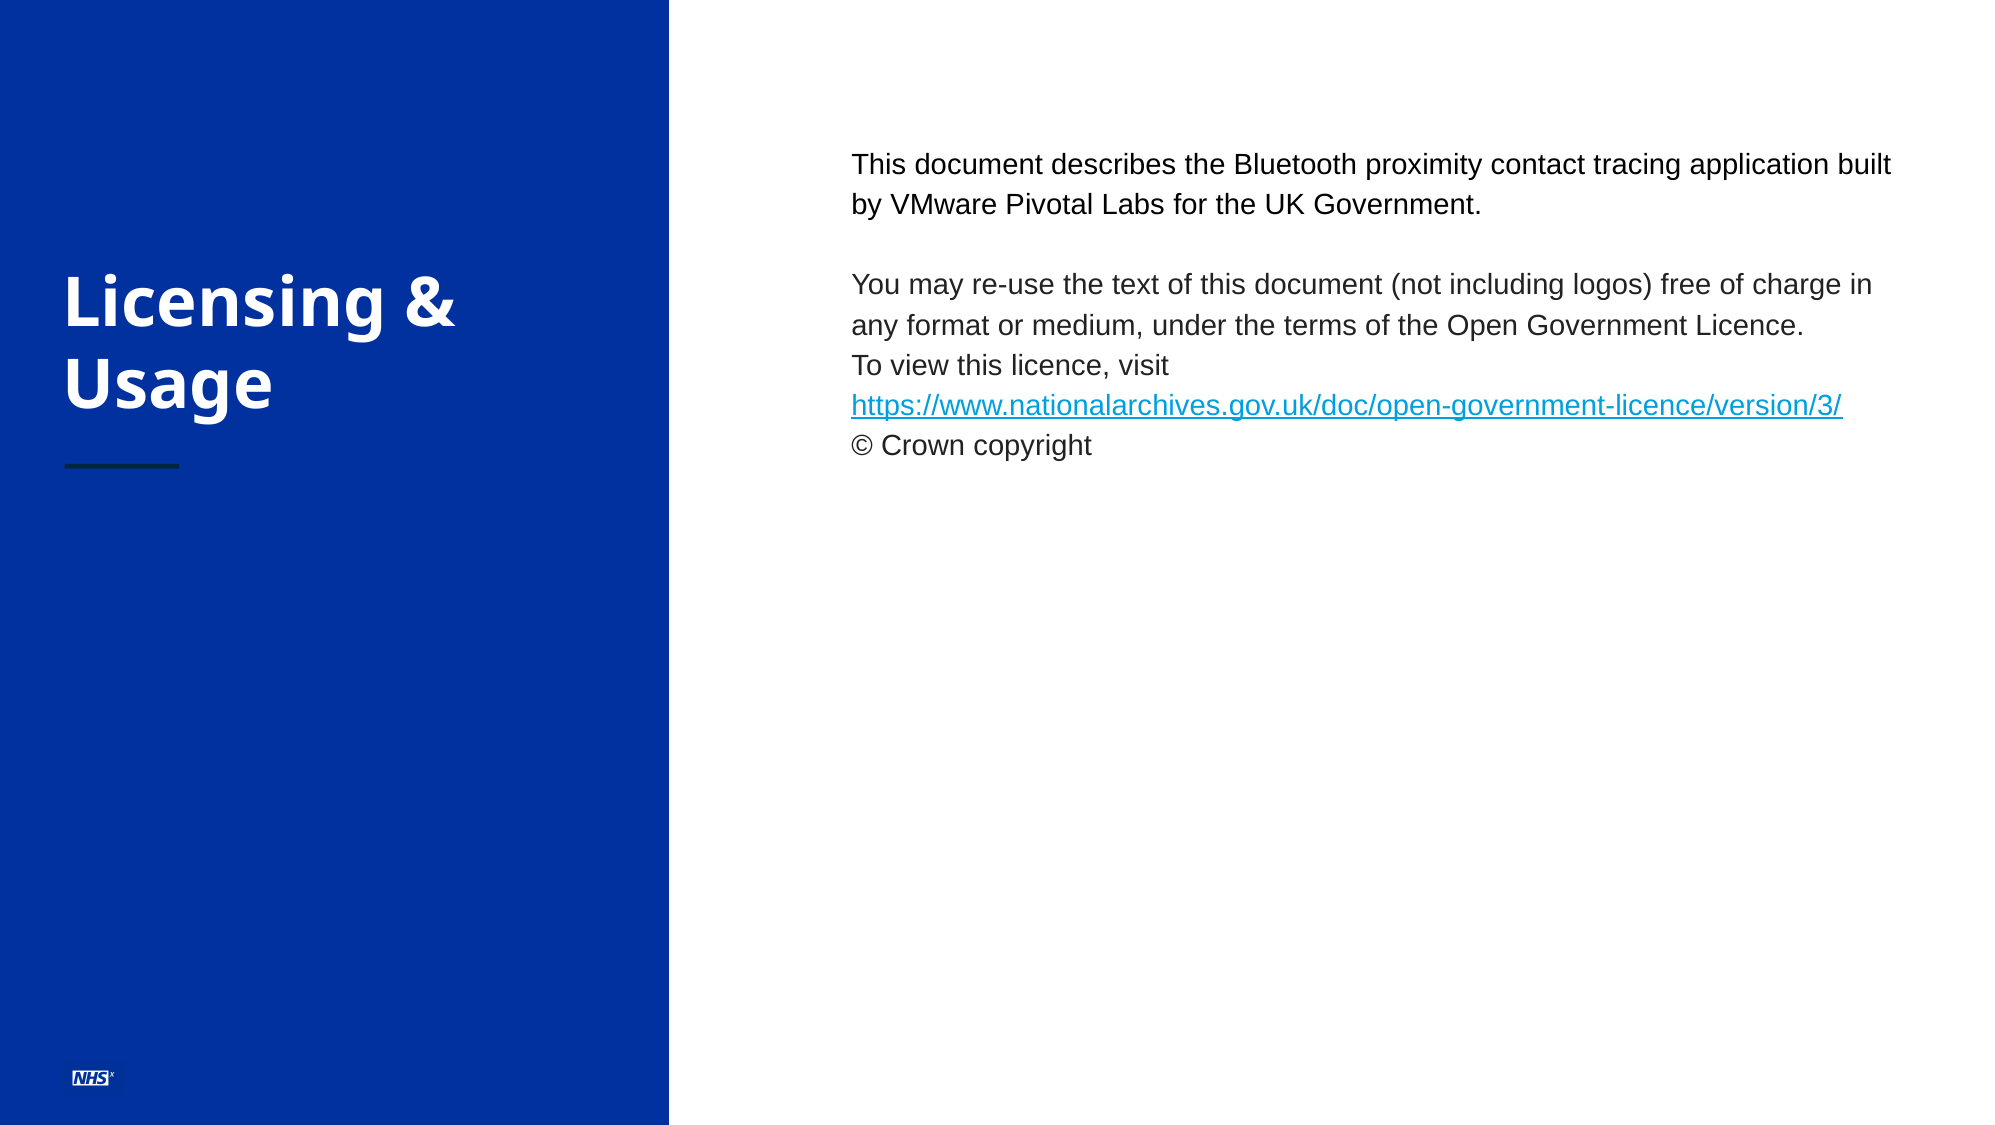

Licensing & Usage
# This document describes the Bluetooth proximity contact tracing application built by VMware Pivotal Labs for the UK Government.
You may re-use the text of this document (not including logos) free of charge in any format or medium, under the terms of the Open Government Licence.
To view this licence, visit
https://www.nationalarchives.gov.uk/doc/open-government-licence/version/3/
© Crown copyright